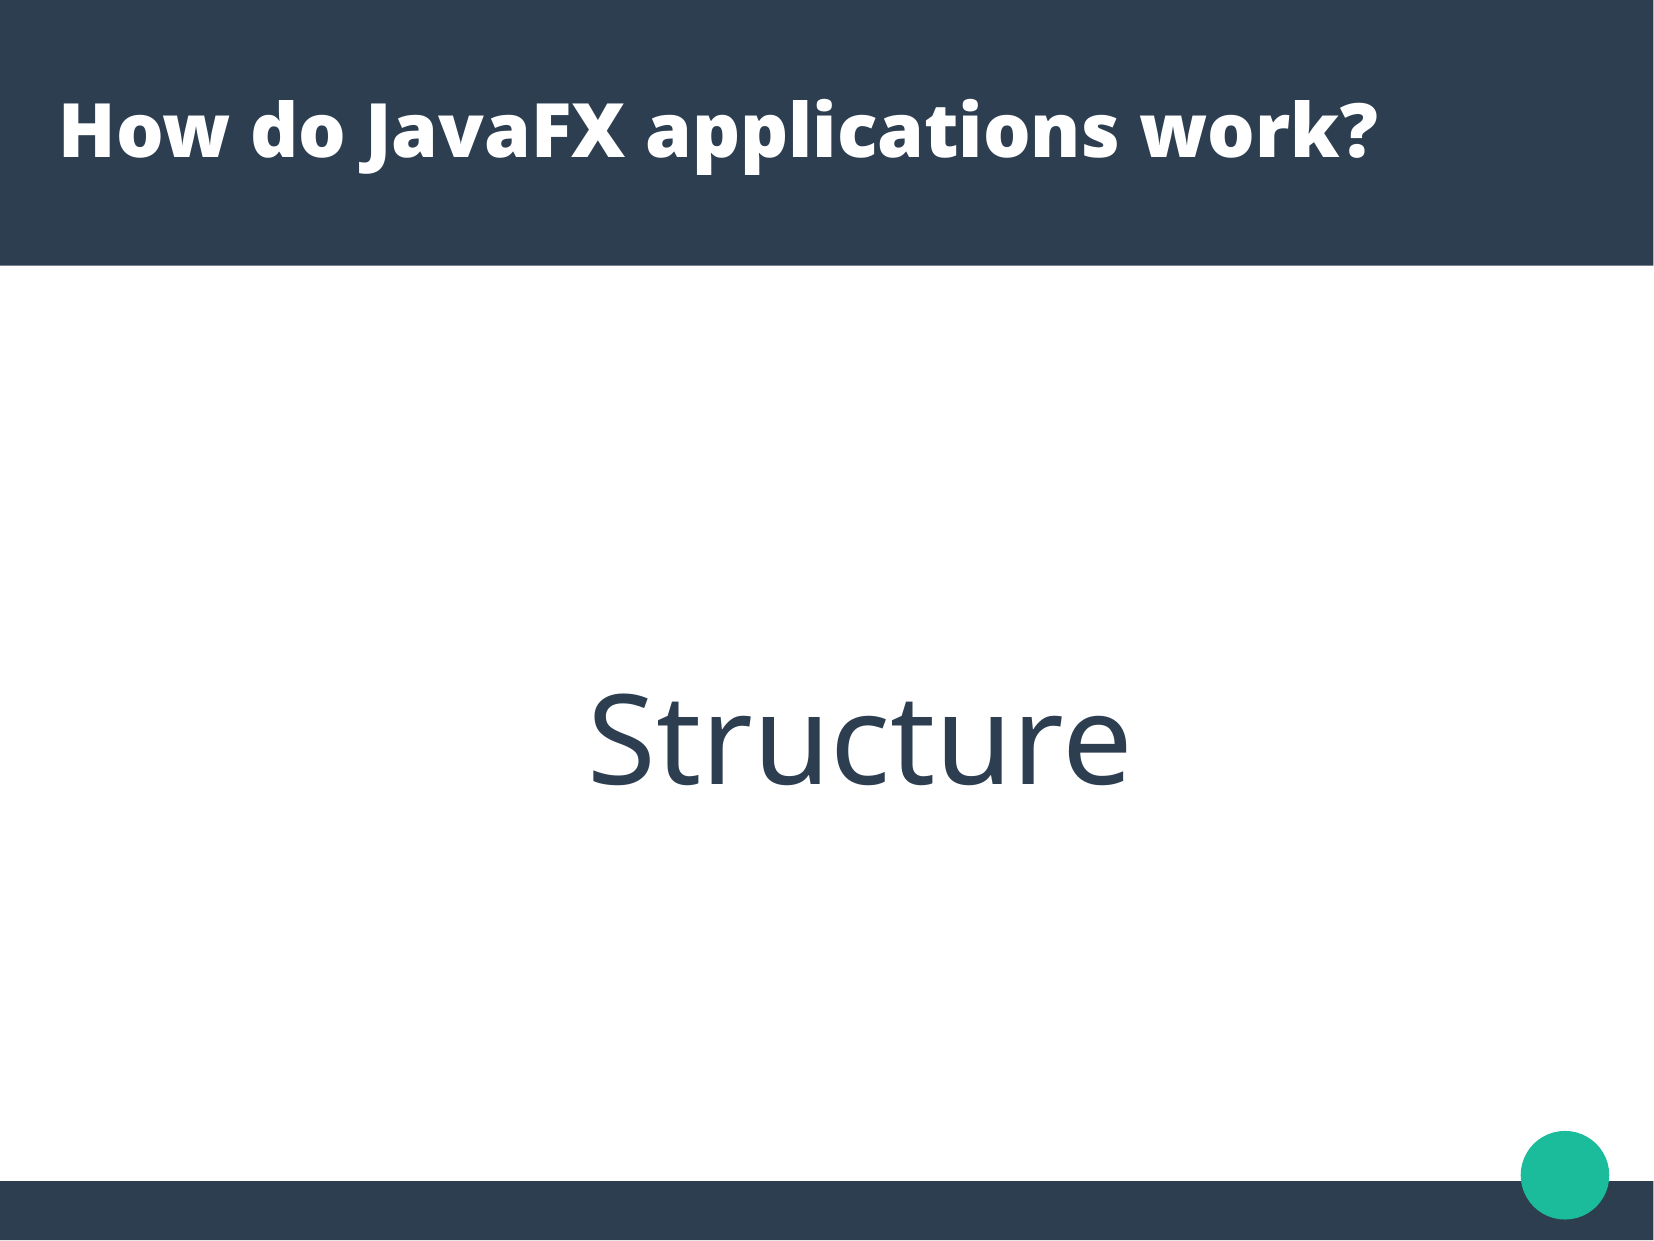

# How do JavaFX applications work?
Structure